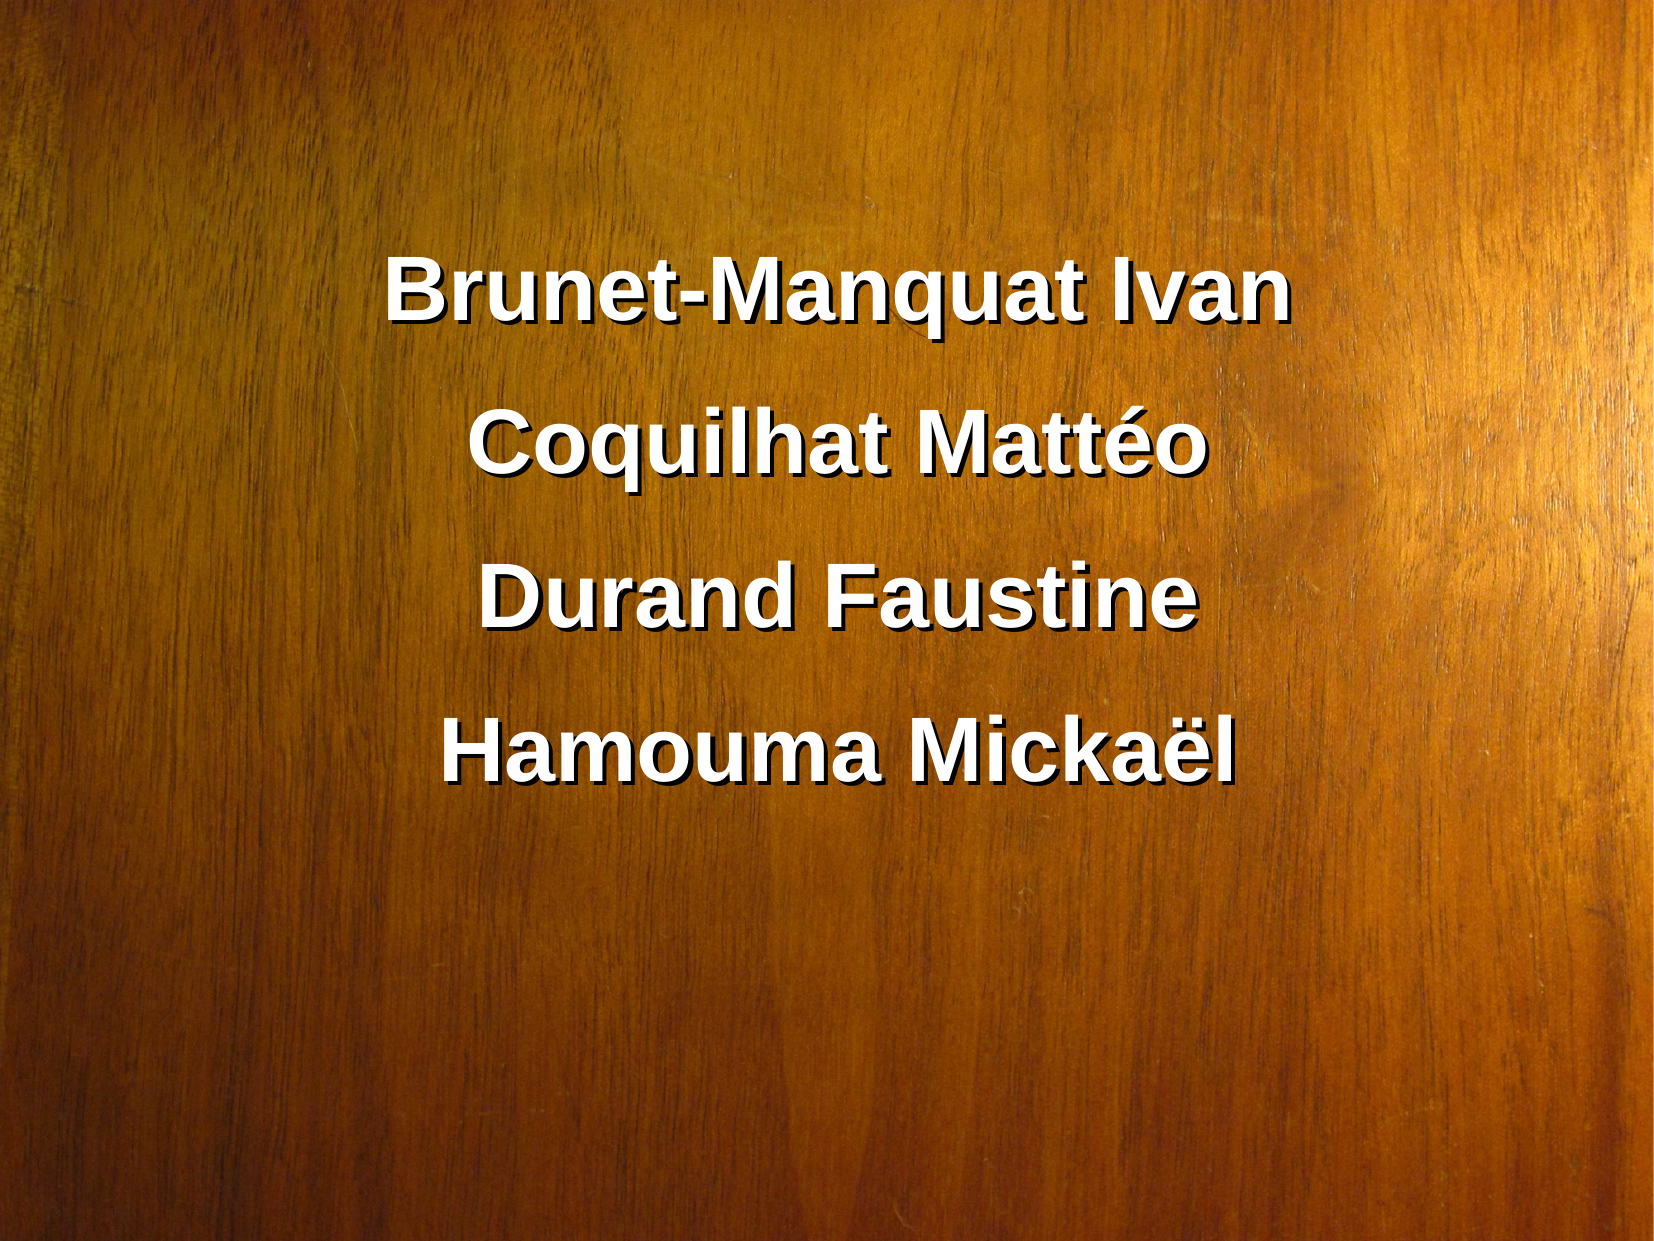

# Brunet-Manquat Ivan Coquilhat Mattéo Durand Faustine Hamouma Mickaël